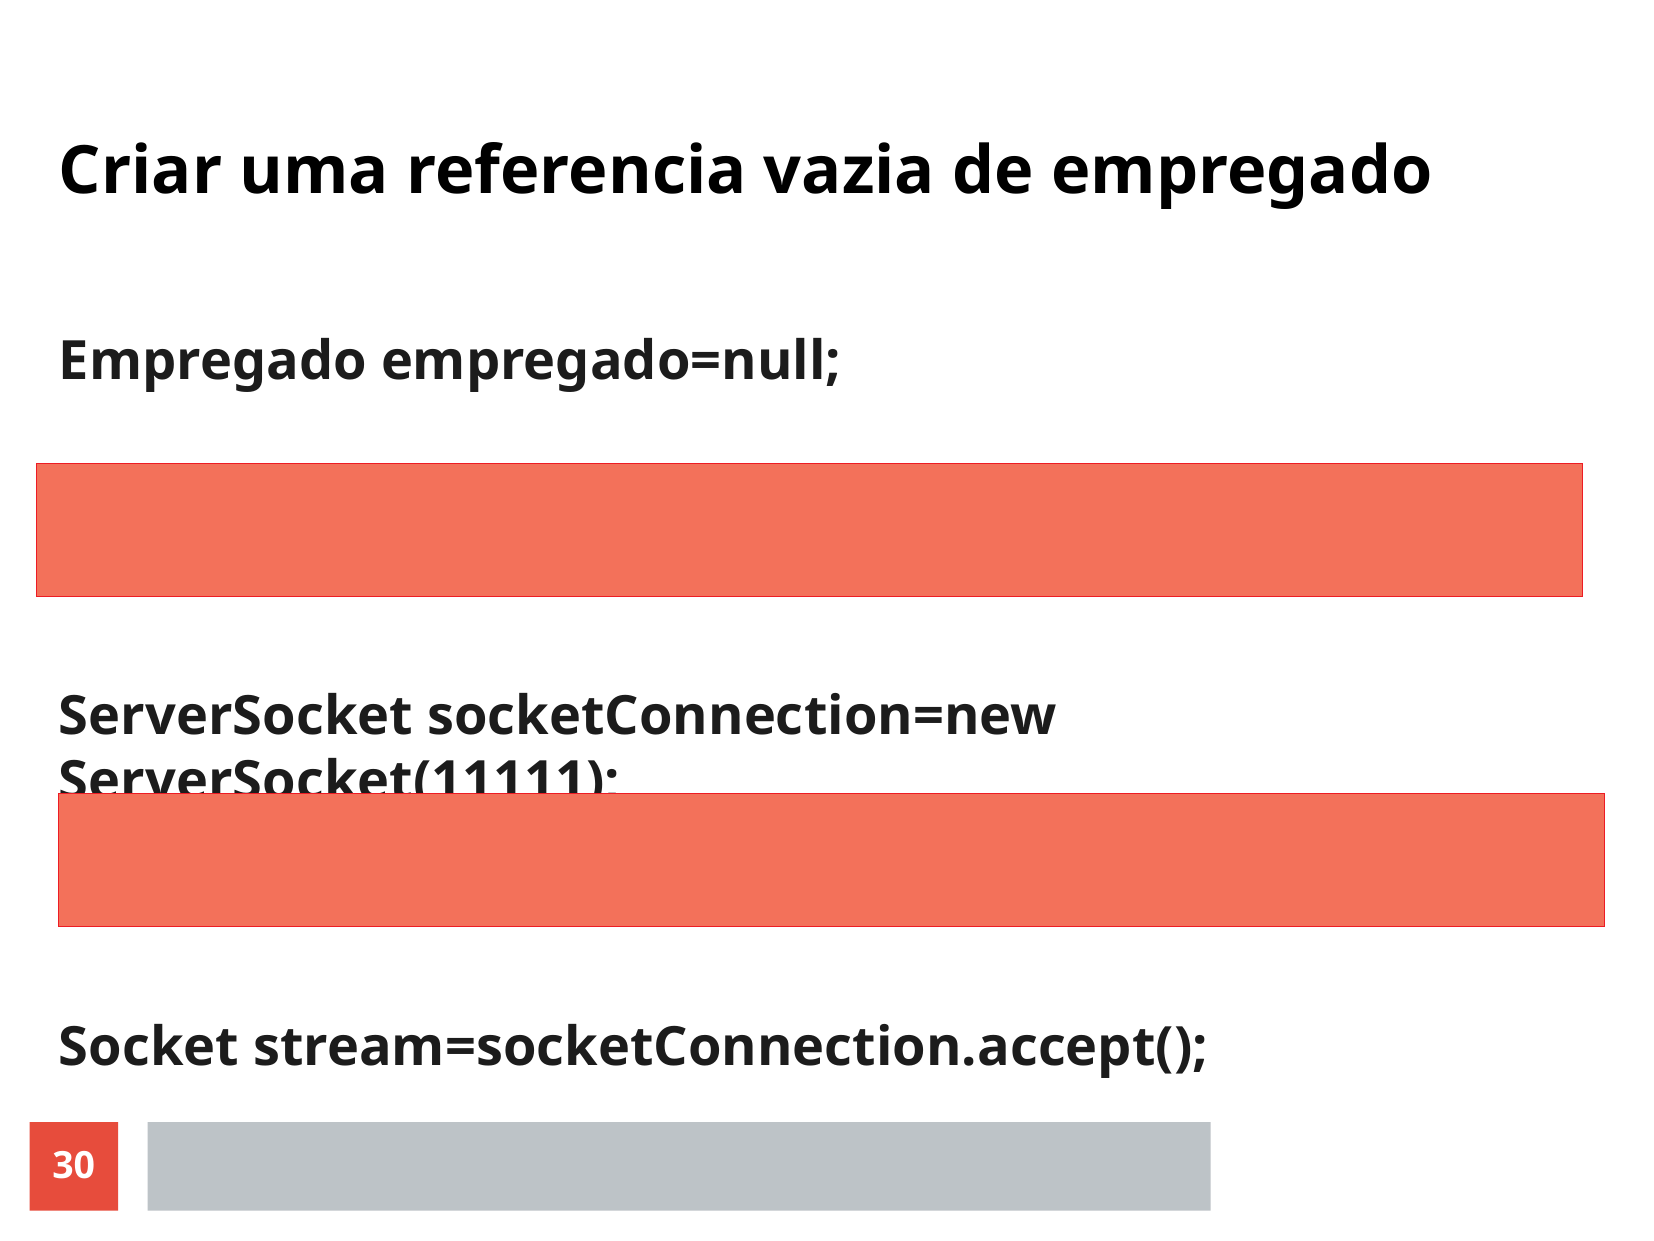

# Criar uma referencia vazia de empregado
Empregado empregado=null;
ServerSocket socketConnection=new ServerSocket(11111);
Socket stream=socketConnection.accept();